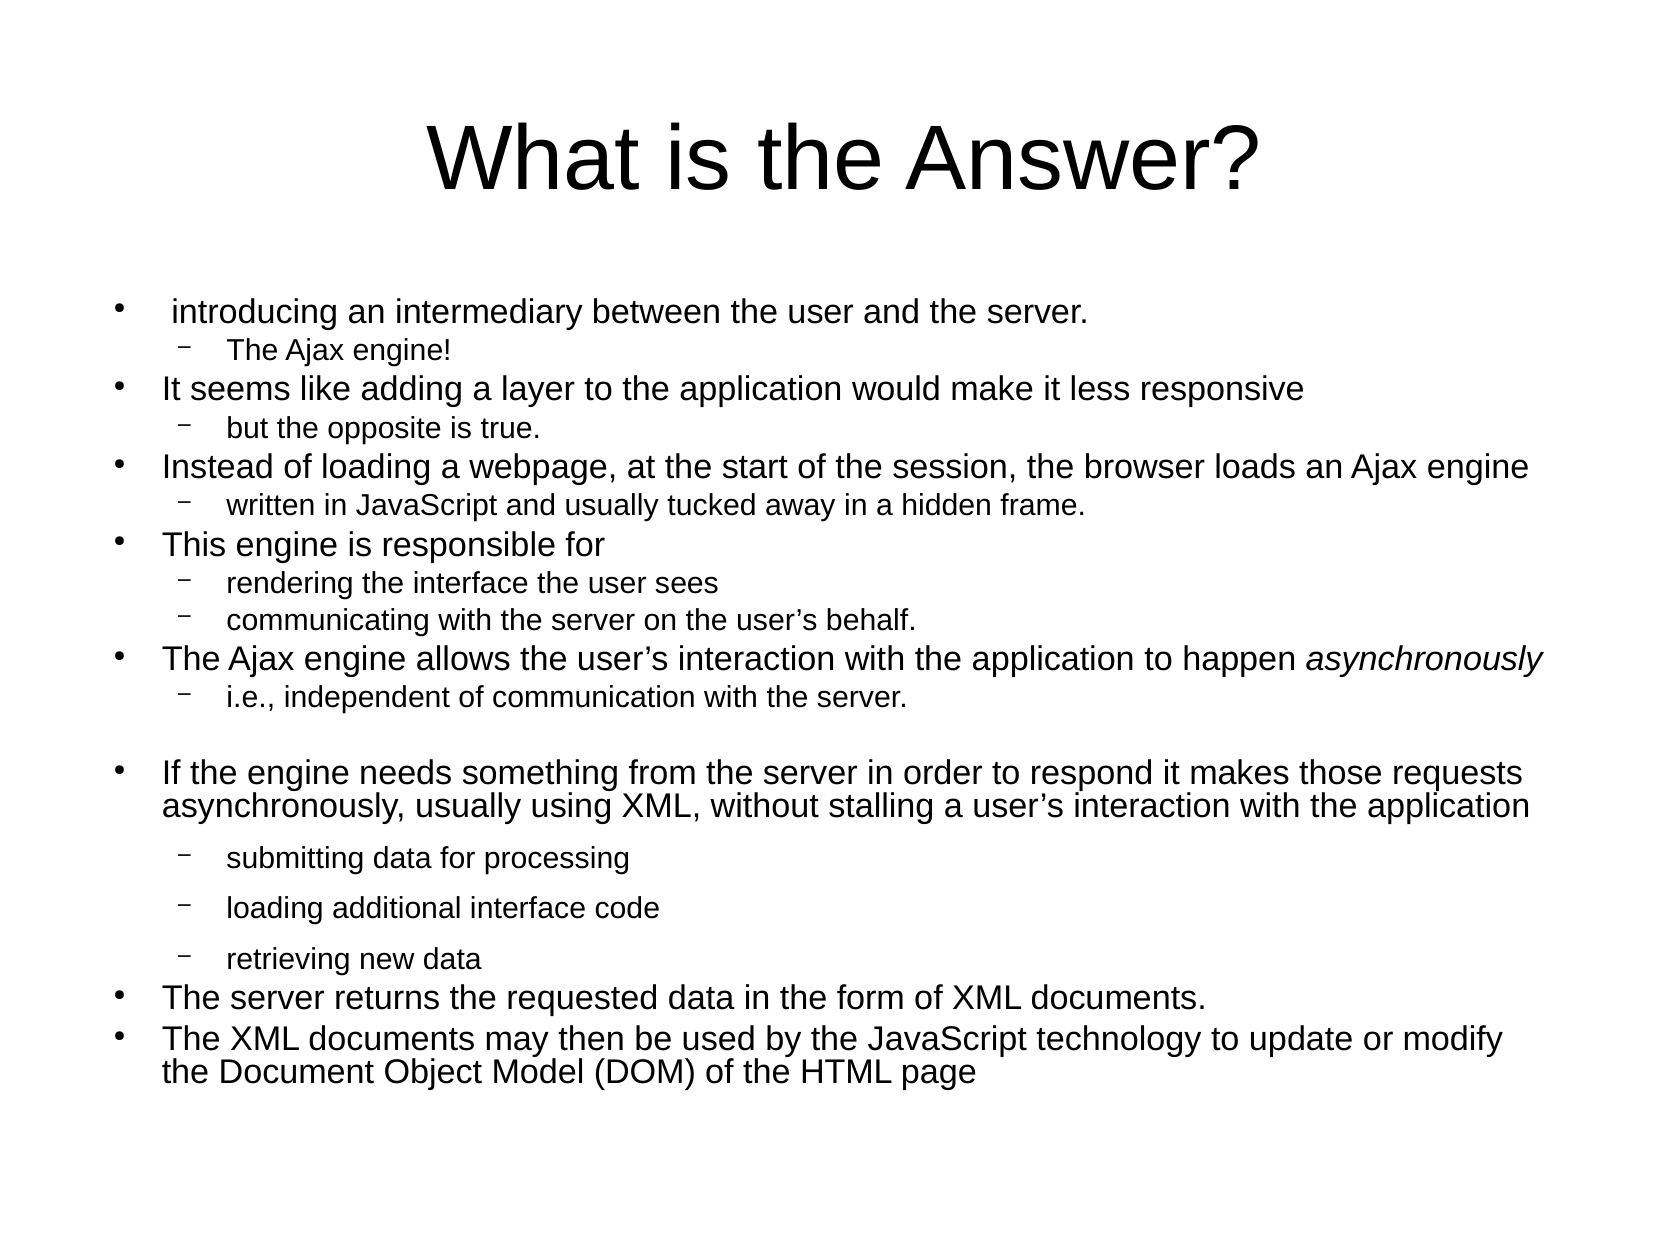

# What is the Answer?
 introducing an intermediary between the user and the server.
The Ajax engine!
It seems like adding a layer to the application would make it less responsive
but the opposite is true.
Instead of loading a webpage, at the start of the session, the browser loads an Ajax engine
written in JavaScript and usually tucked away in a hidden frame.
This engine is responsible for
rendering the interface the user sees
communicating with the server on the user’s behalf.
The Ajax engine allows the user’s interaction with the application to happen asynchronously
i.e., independent of communication with the server.
If the engine needs something from the server in order to respond it makes those requests asynchronously, usually using XML, without stalling a user’s interaction with the application
submitting data for processing
loading additional interface code
retrieving new data
The server returns the requested data in the form of XML documents.
The XML documents may then be used by the JavaScript technology to update or modify the Document Object Model (DOM) of the HTML page